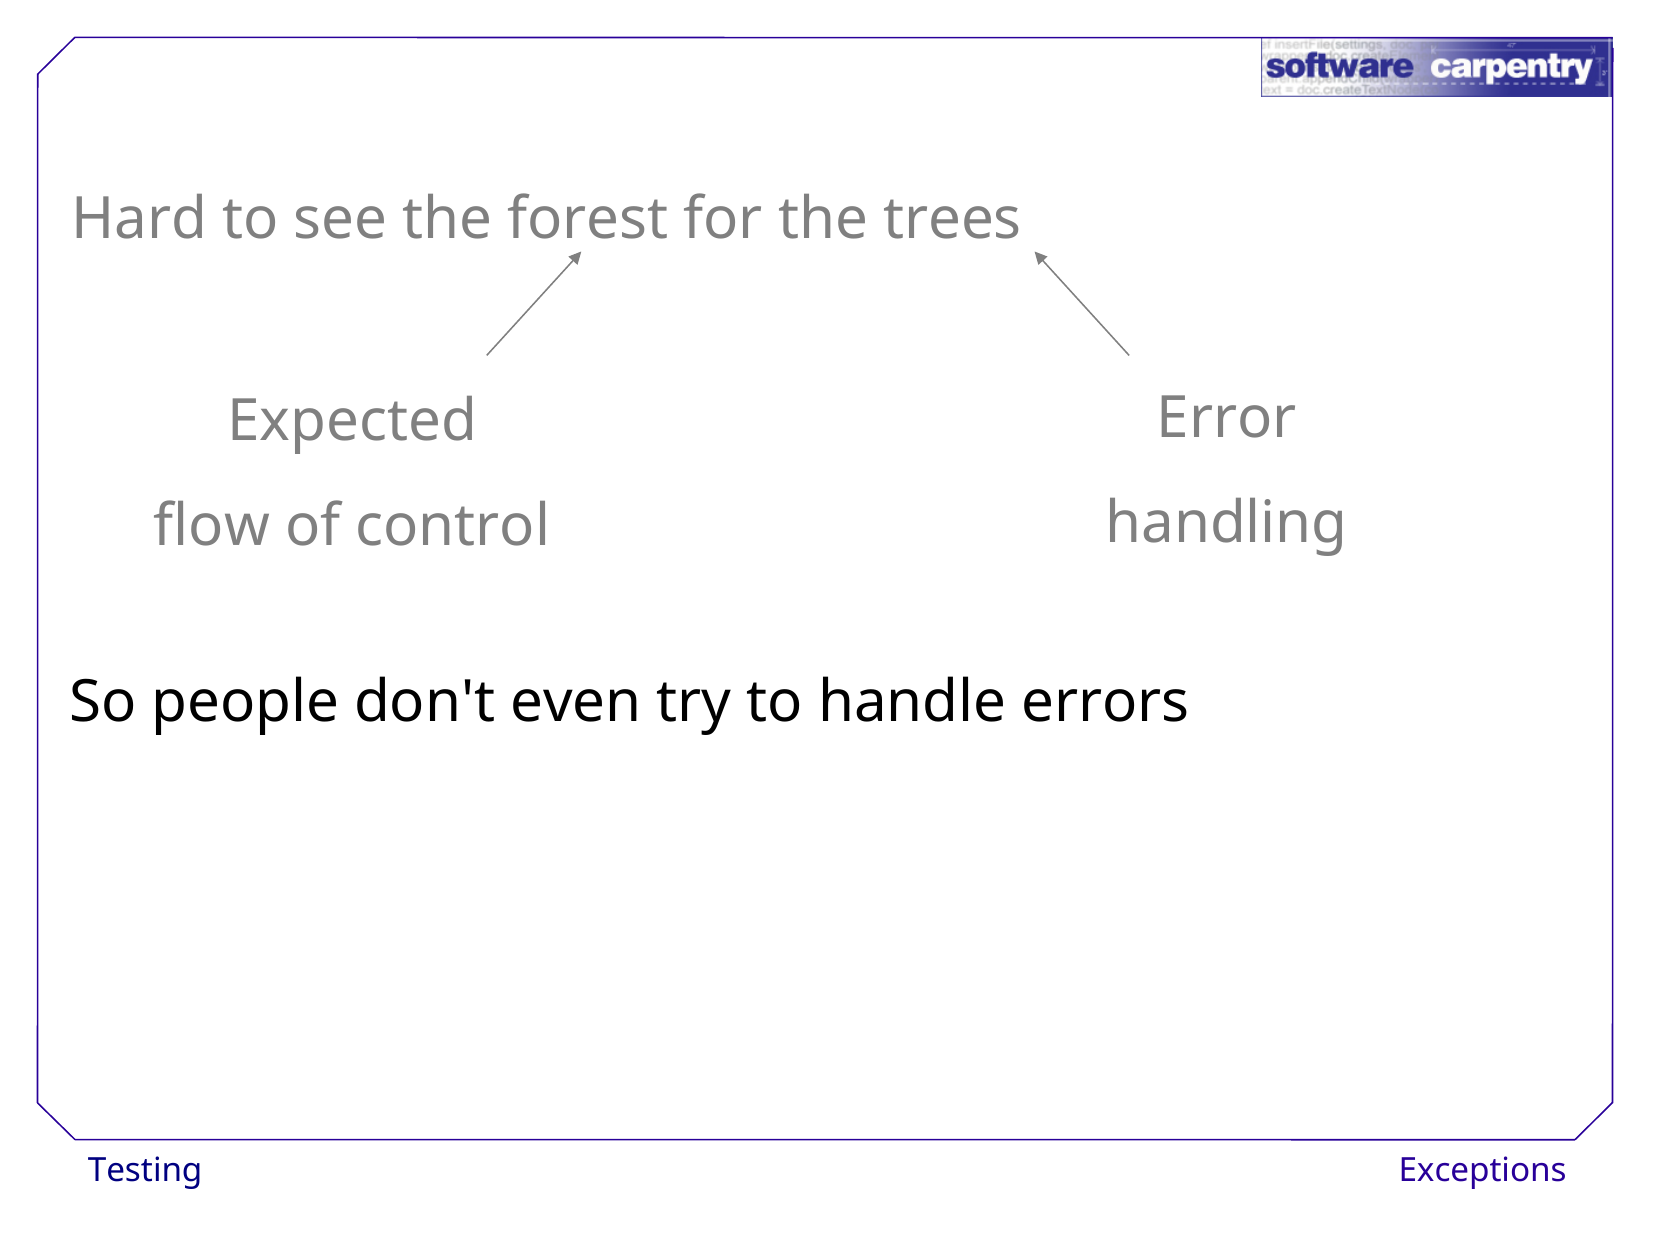

Hard to see the forest for the trees
Error
handling
Expected
flow of control
So people don't even try to handle errors